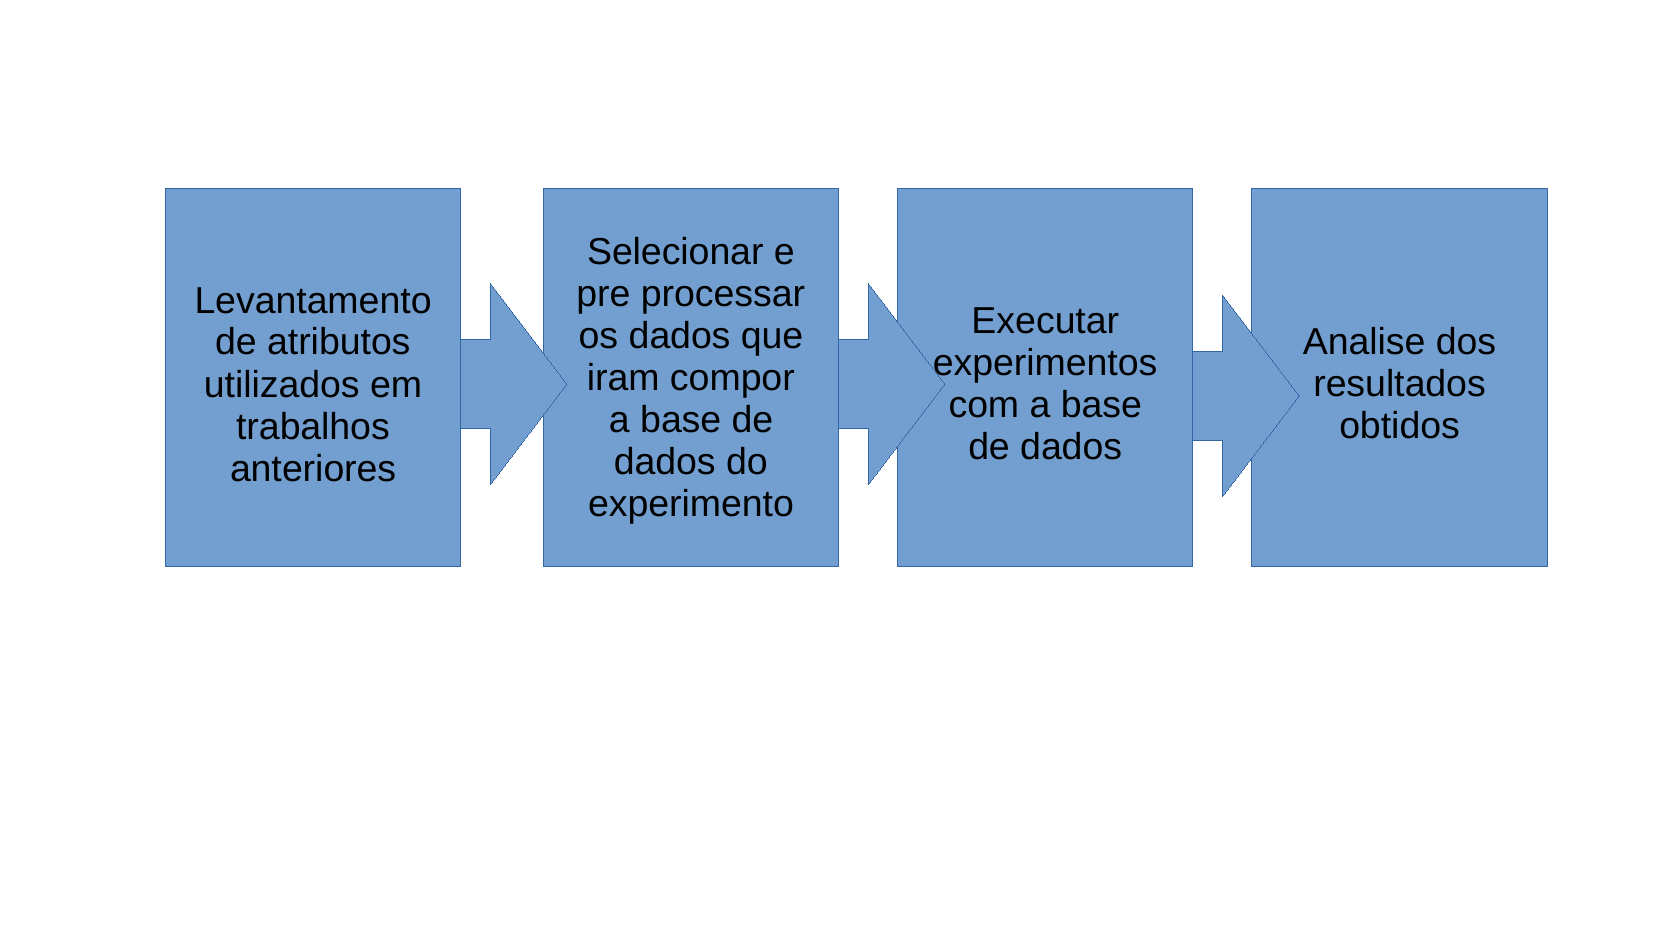

Selecionar e pre processar os dados que iram compor a base de dados do experimento
Executar experimentos com a base de dados
Analise dos resultados obtidos
Levantamento de atributos utilizados em trabalhos anteriores